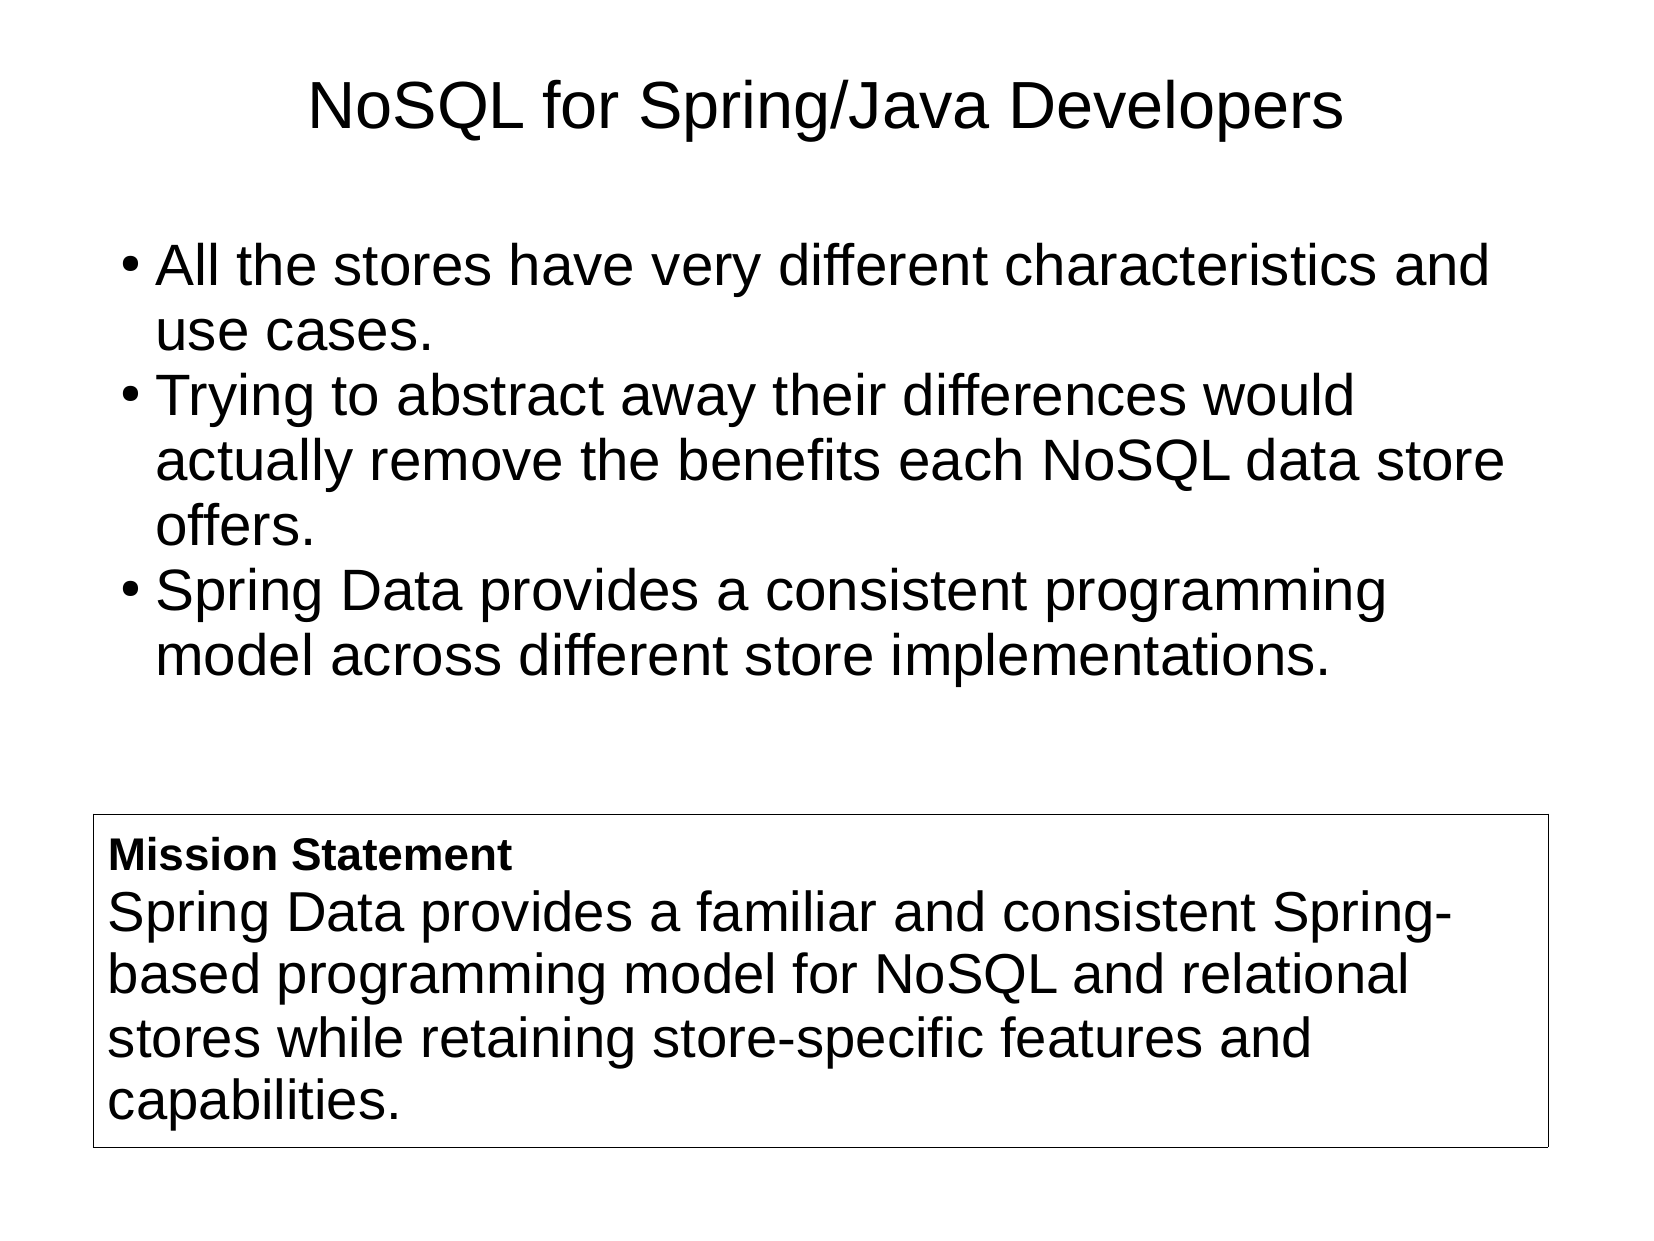

# NoSQL for Spring/Java Developers
All the stores have very different characteristics and use cases.
Trying to abstract away their differences would actually remove the benefits each NoSQL data store offers.
Spring Data provides a consistent programming model across different store implementations.
| Mission Statement Spring Data provides a familiar and consistent Spring-based programming model for NoSQL and relational stores while retaining store-specific features and capabilities. |
| --- |